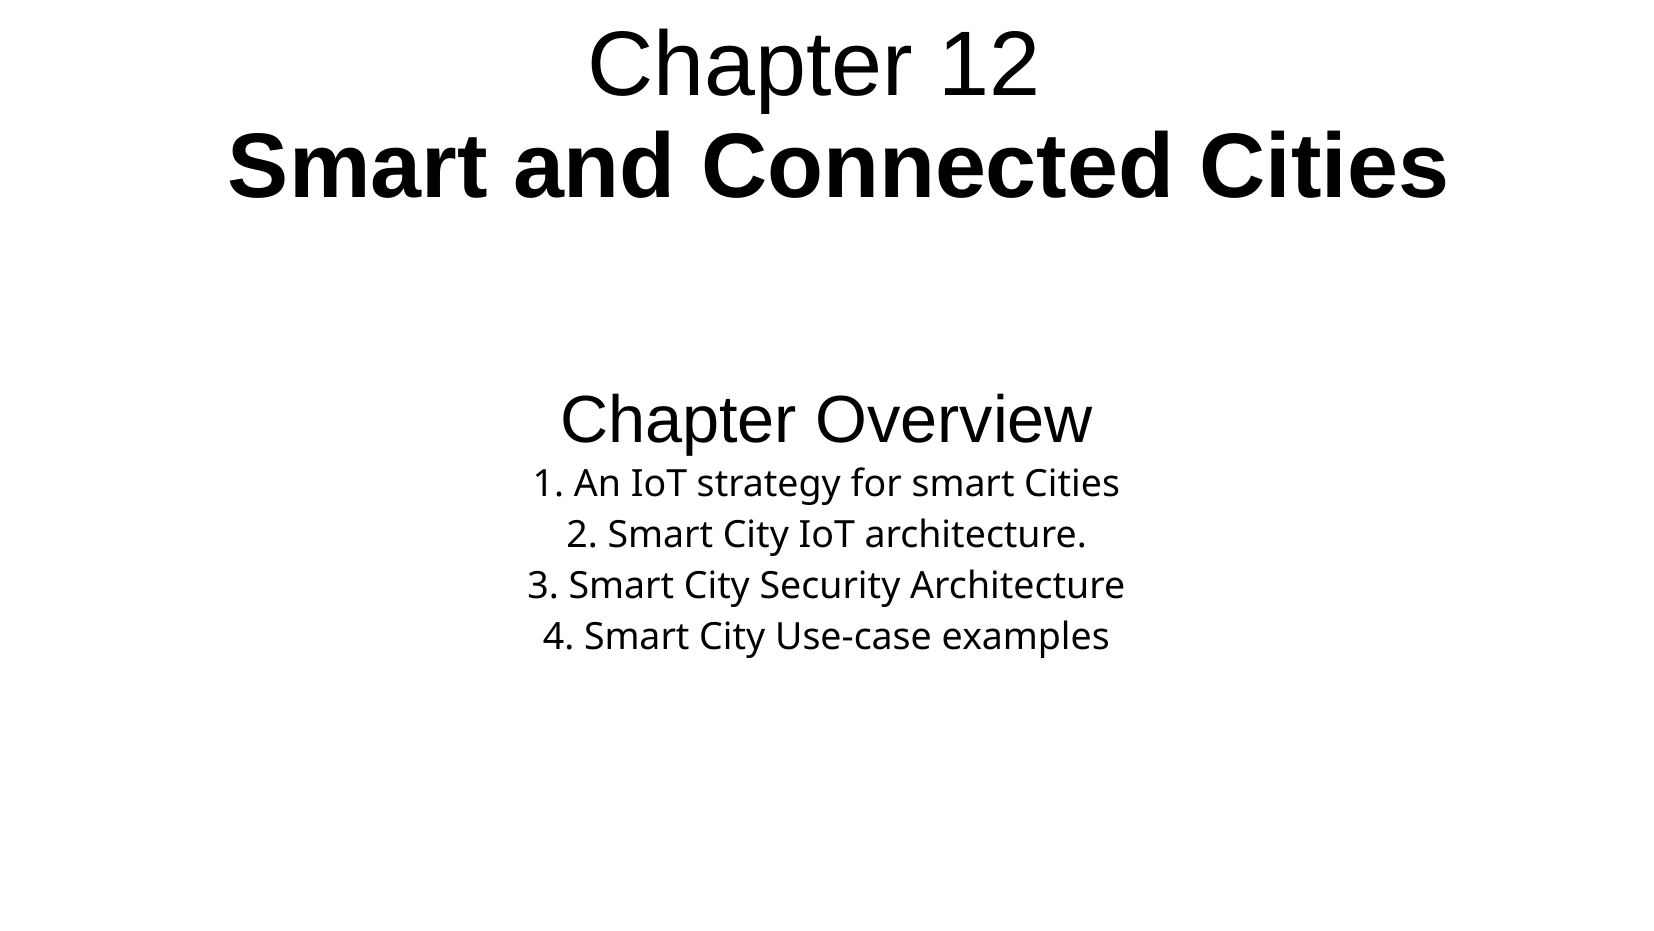

# Chapter 12 Smart and Connected Cities
Chapter Overview
1. An IoT strategy for smart Cities
2. Smart City IoT architecture.
3. Smart City Security Architecture
4. Smart City Use-case examples